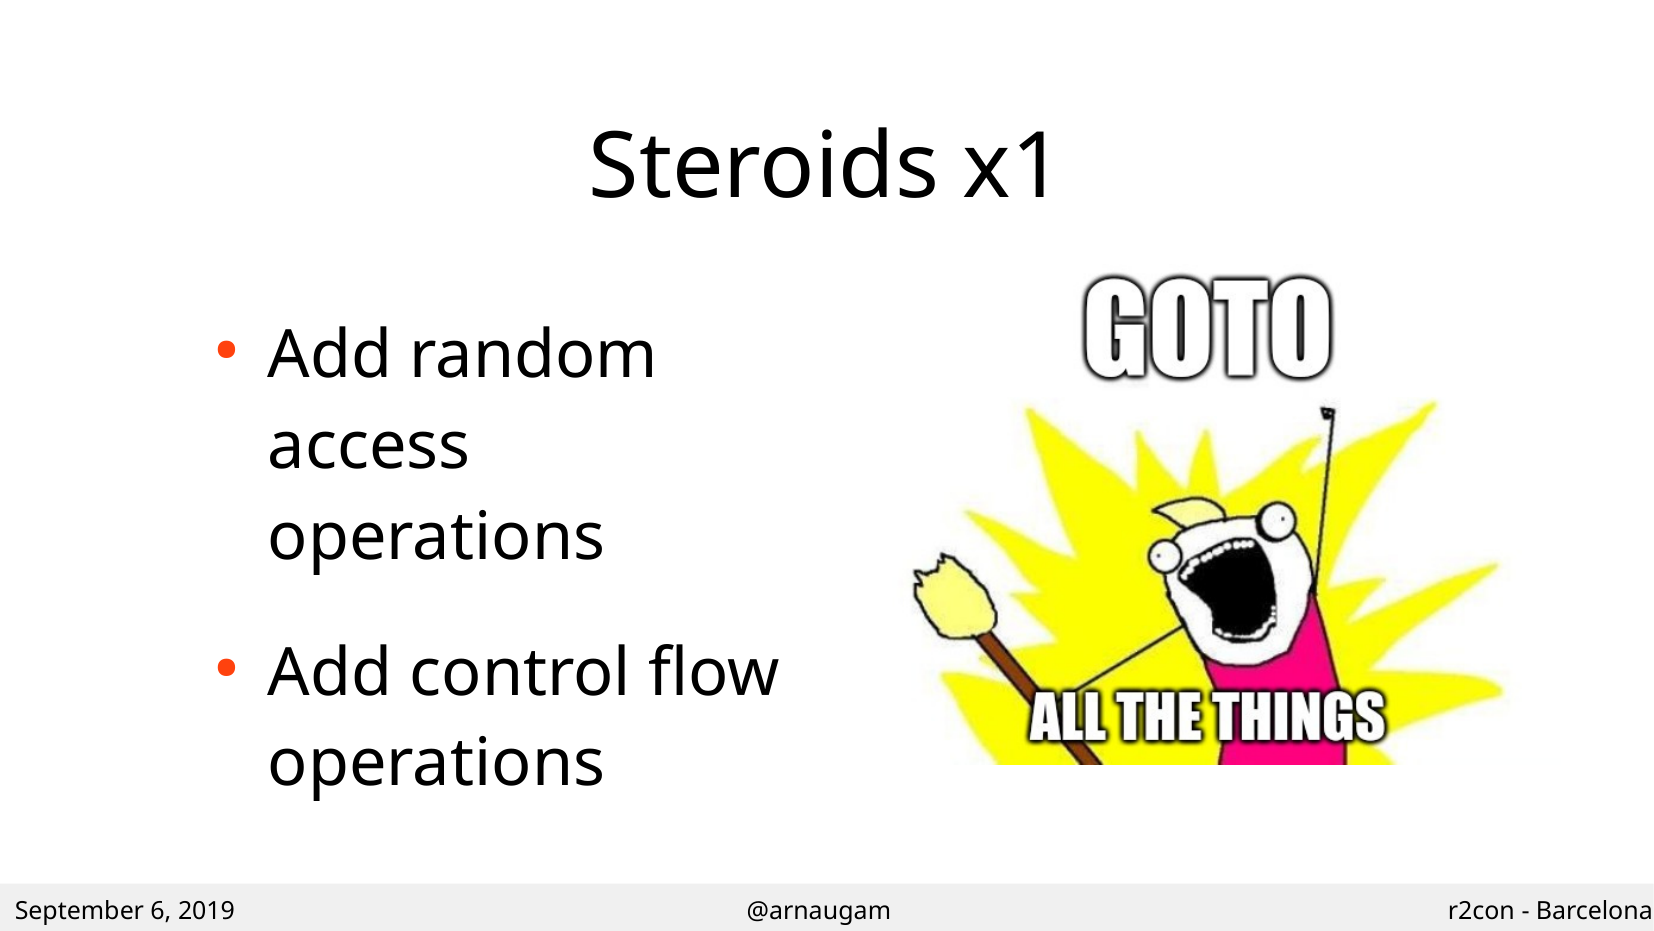

# Steroids x1
Add random access operations
Add control flow operations